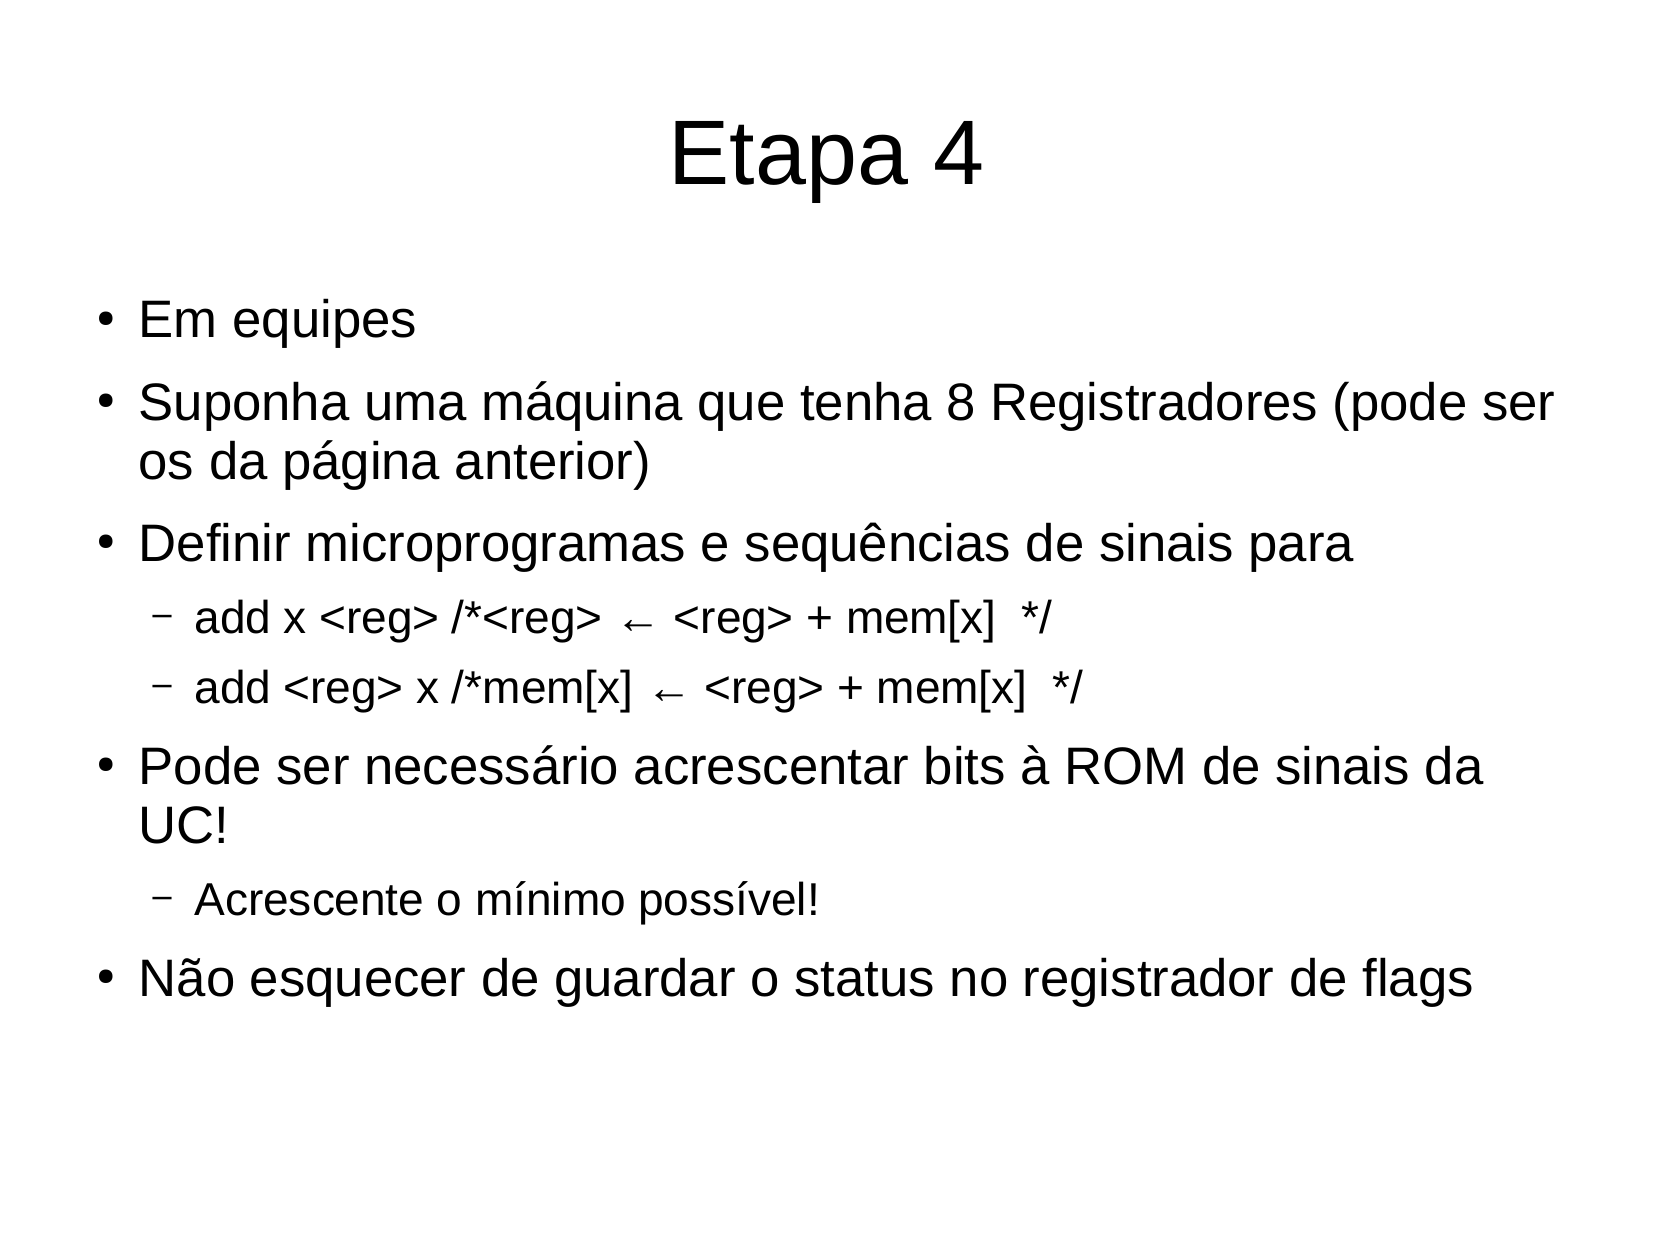

# Etapa 4
Em equipes
Suponha uma máquina que tenha 8 Registradores (pode ser os da página anterior)
Definir microprogramas e sequências de sinais para
add x <reg> /*<reg> ← <reg> + mem[x] */
add <reg> x /*mem[x] ← <reg> + mem[x] */
Pode ser necessário acrescentar bits à ROM de sinais da UC!
Acrescente o mínimo possível!
Não esquecer de guardar o status no registrador de flags